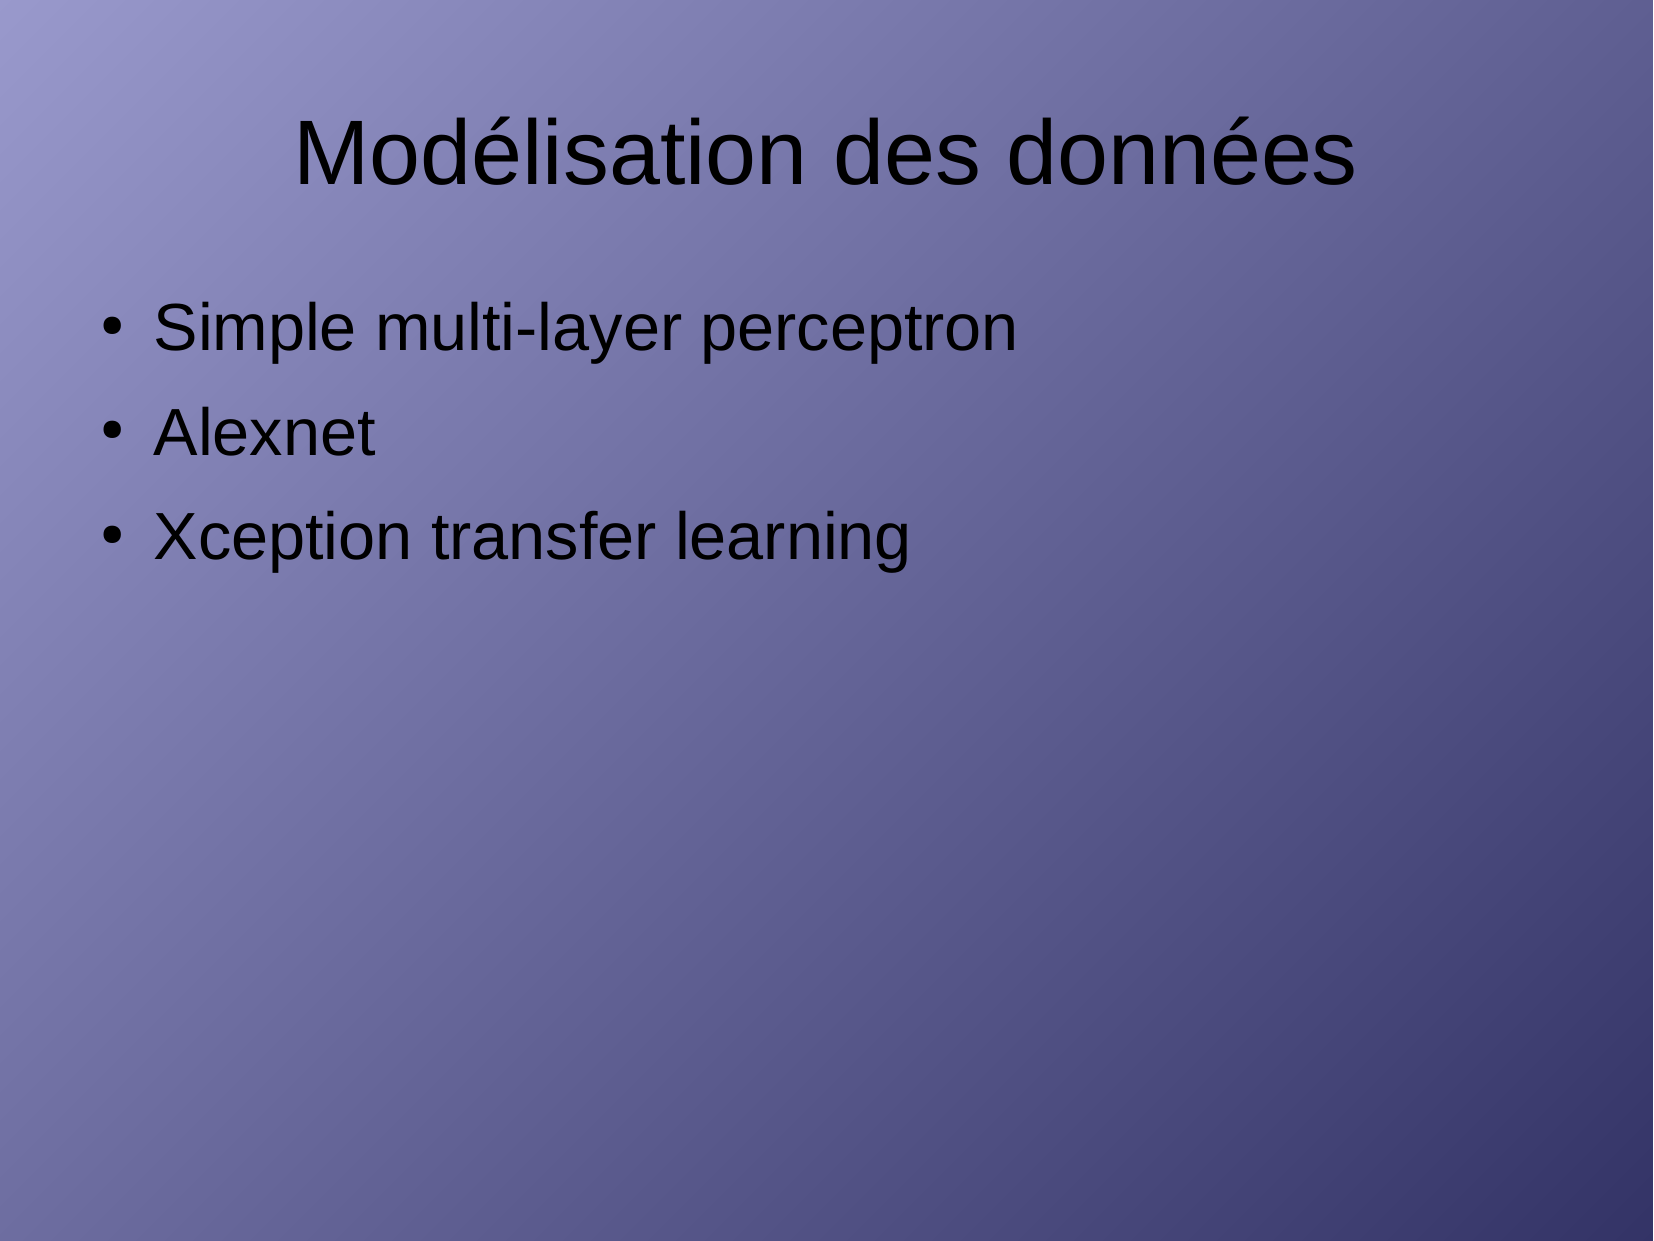

# Modélisation des données
Simple multi-layer perceptron
Alexnet
Xception transfer learning